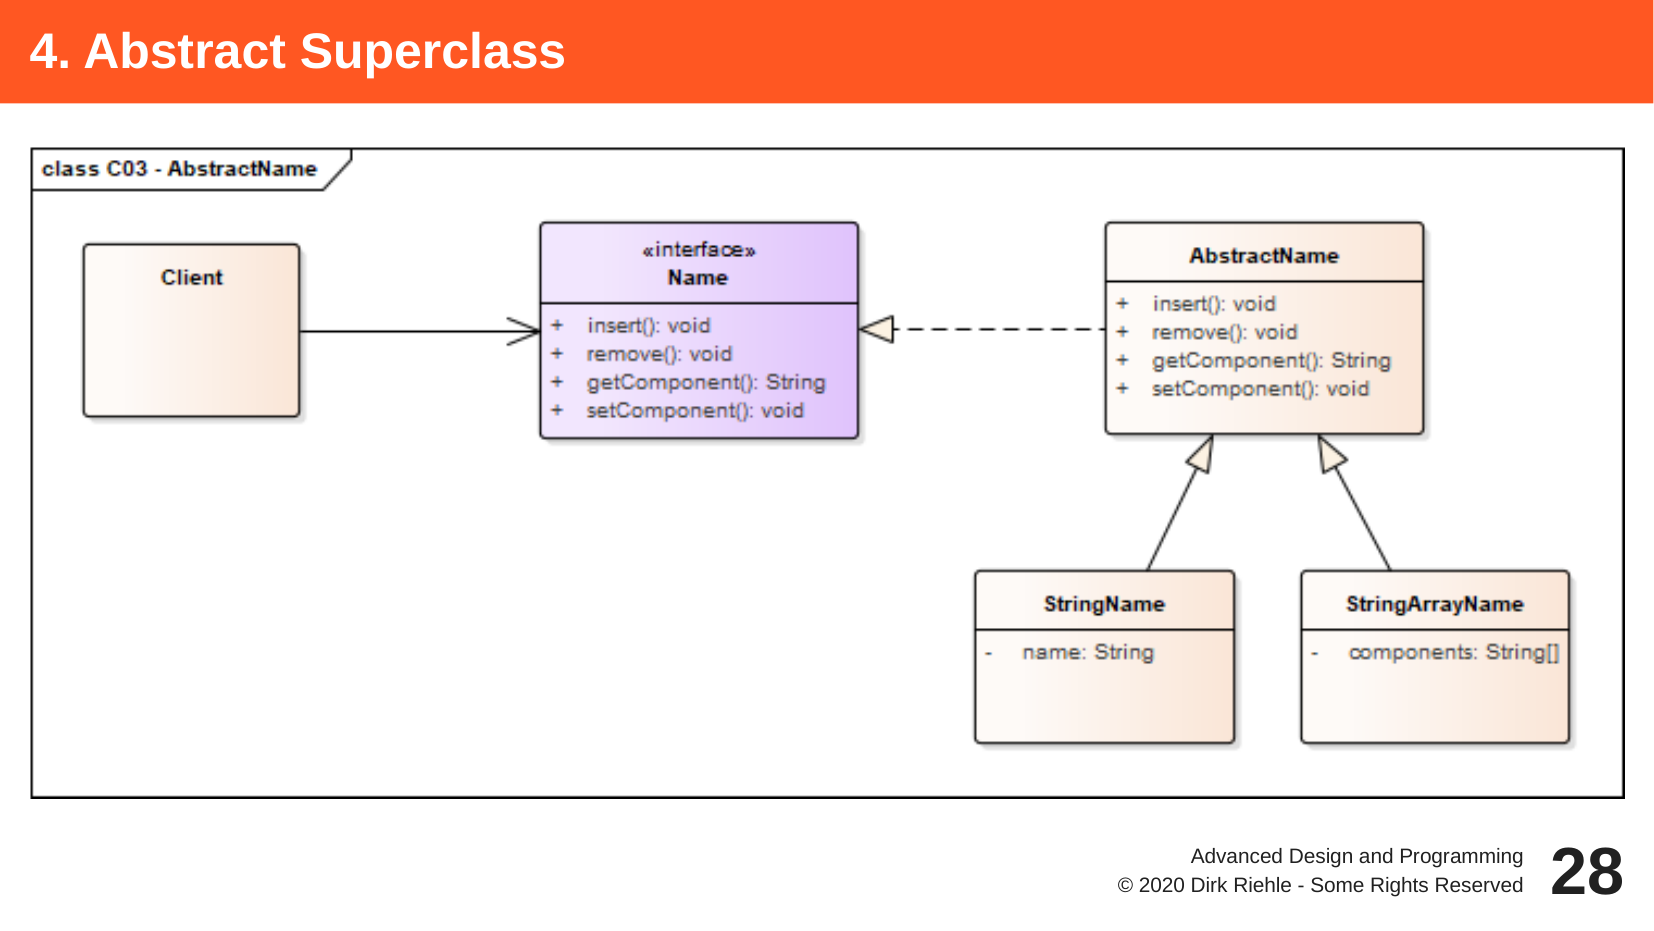

# 4. Abstract Superclass
Advanced Design and Programming
28
© 2020 Dirk Riehle - Some Rights Reserved